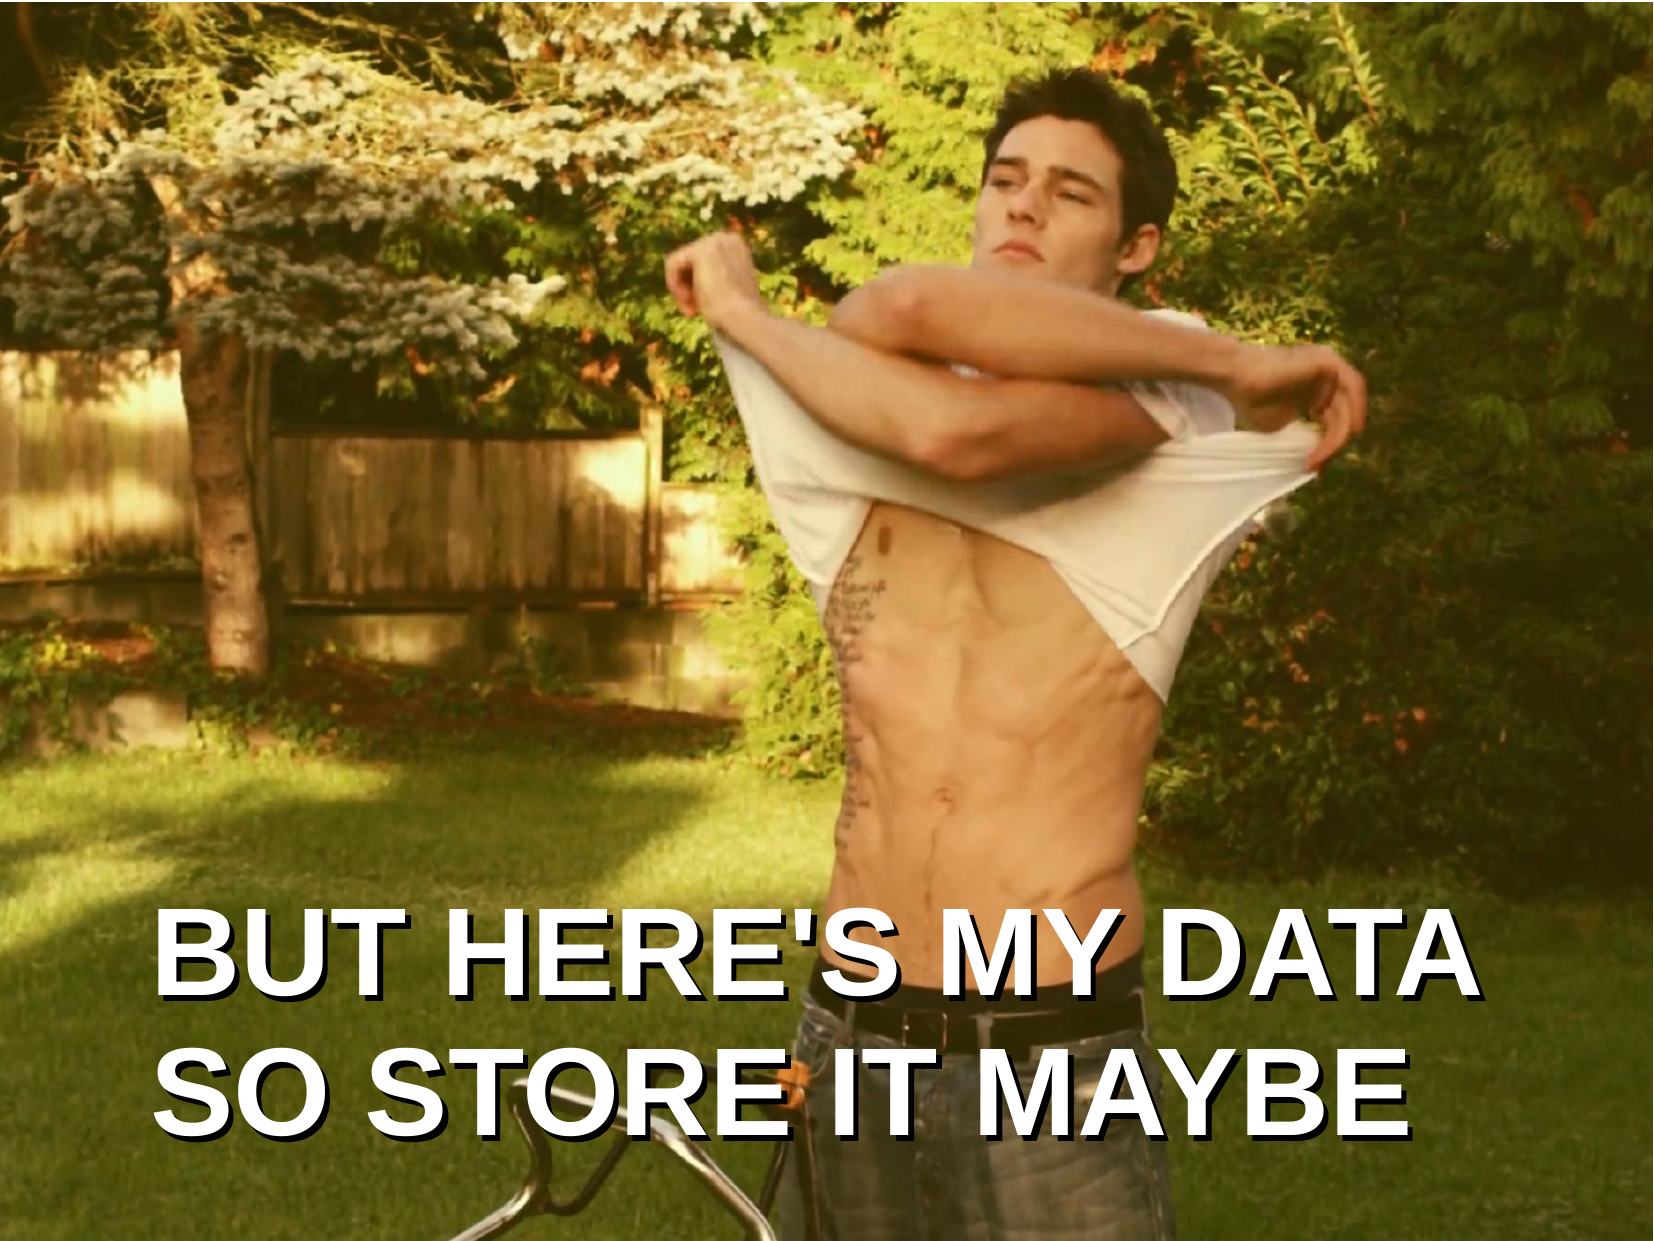

# BUT HERE'S MY DATA
SO STORE IT MAYBE